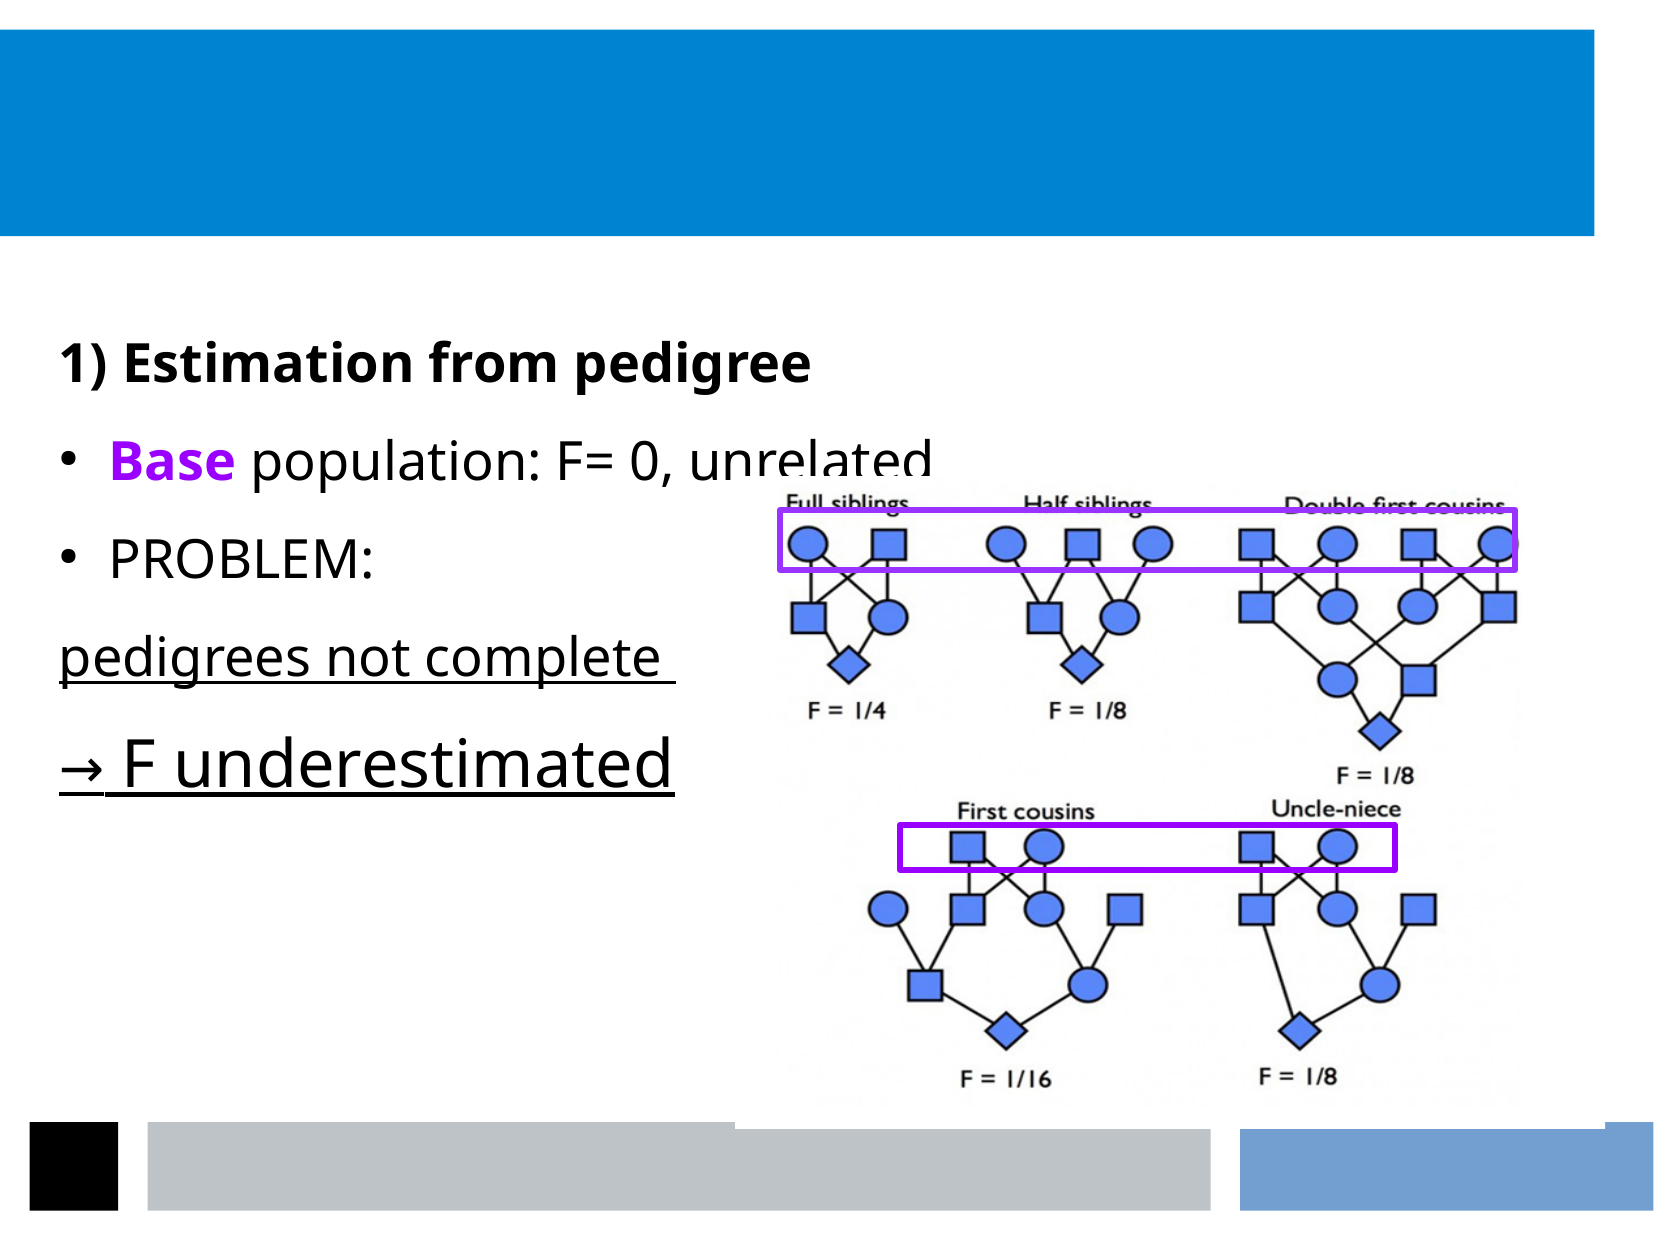

#
1) Estimation from pedigree
 Base population: F= 0, unrelated
 PROBLEM:
pedigrees not complete
→ F underestimated